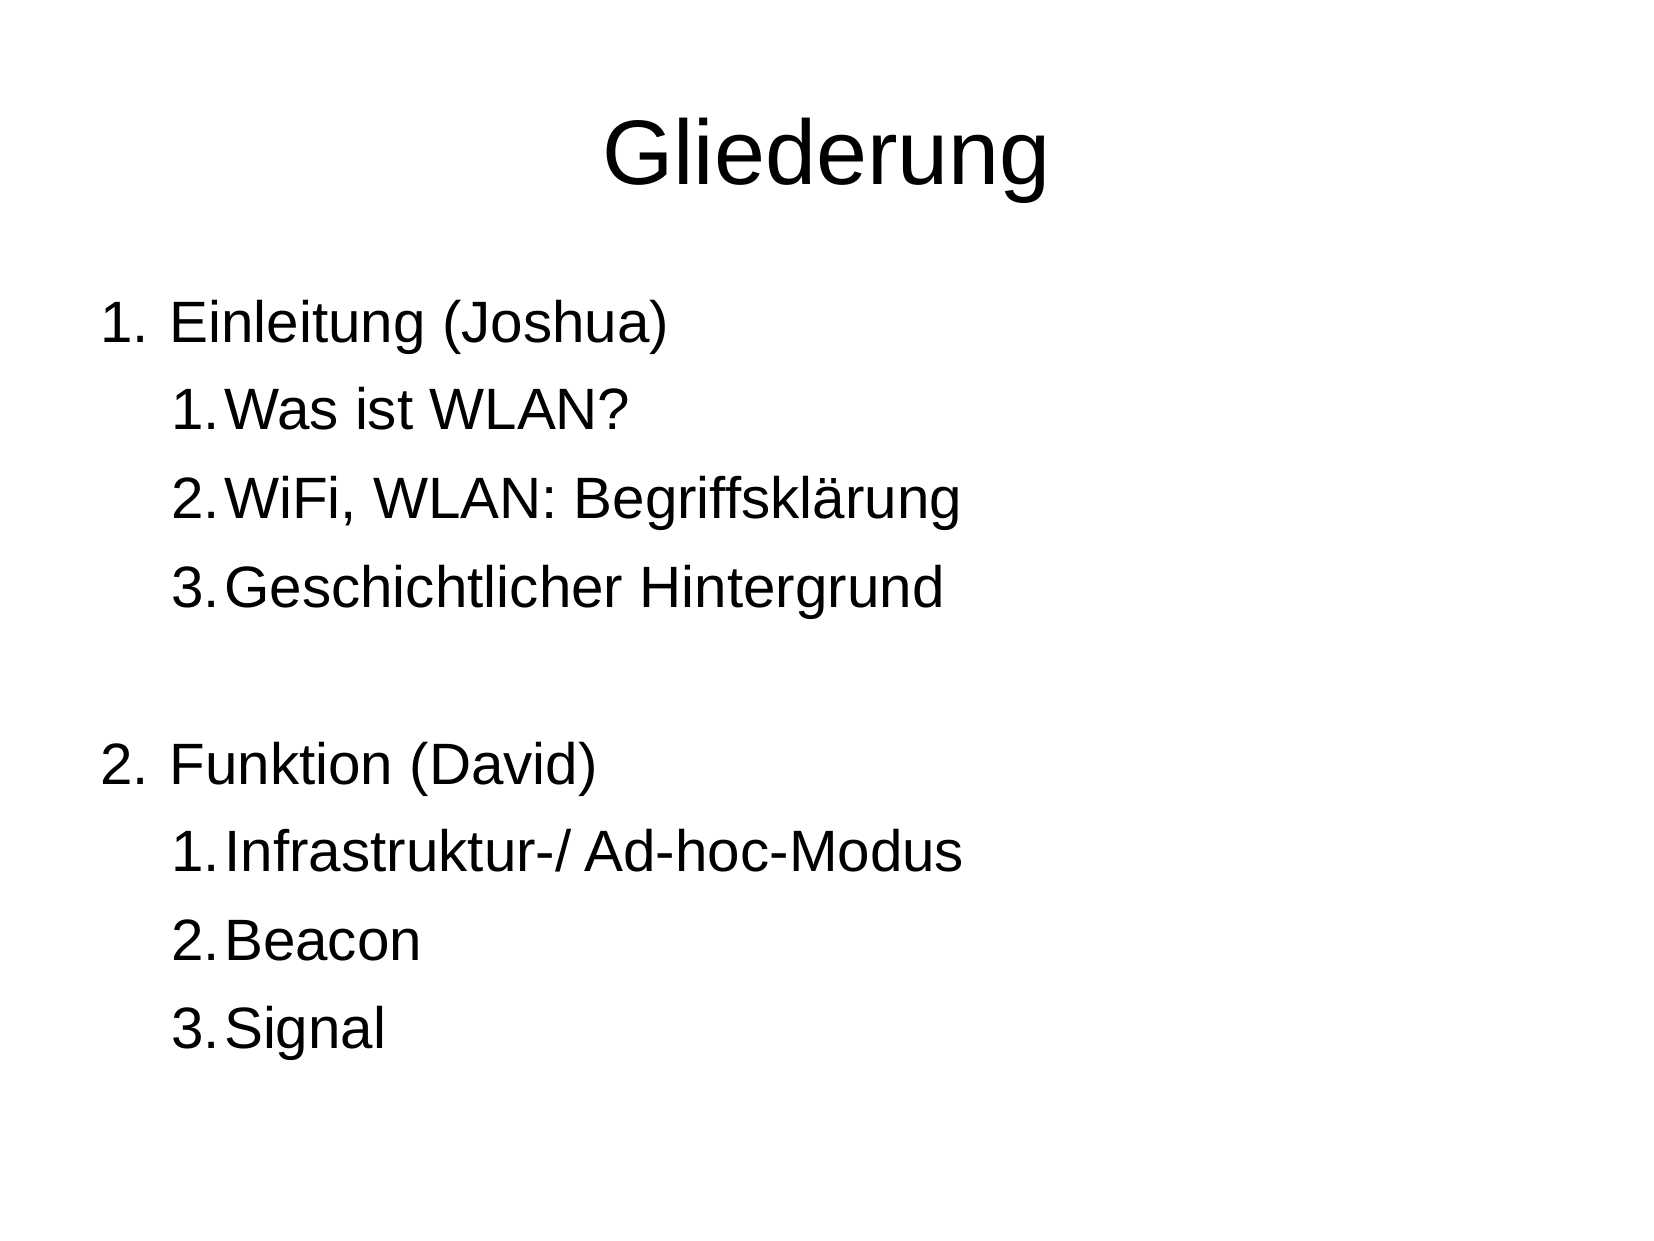

# Gliederung
 Einleitung (Joshua)
Was ist WLAN?
WiFi, WLAN: Begriffsklärung
Geschichtlicher Hintergrund
 Funktion (David)
Infrastruktur-/ Ad-hoc-Modus
Beacon
Signal